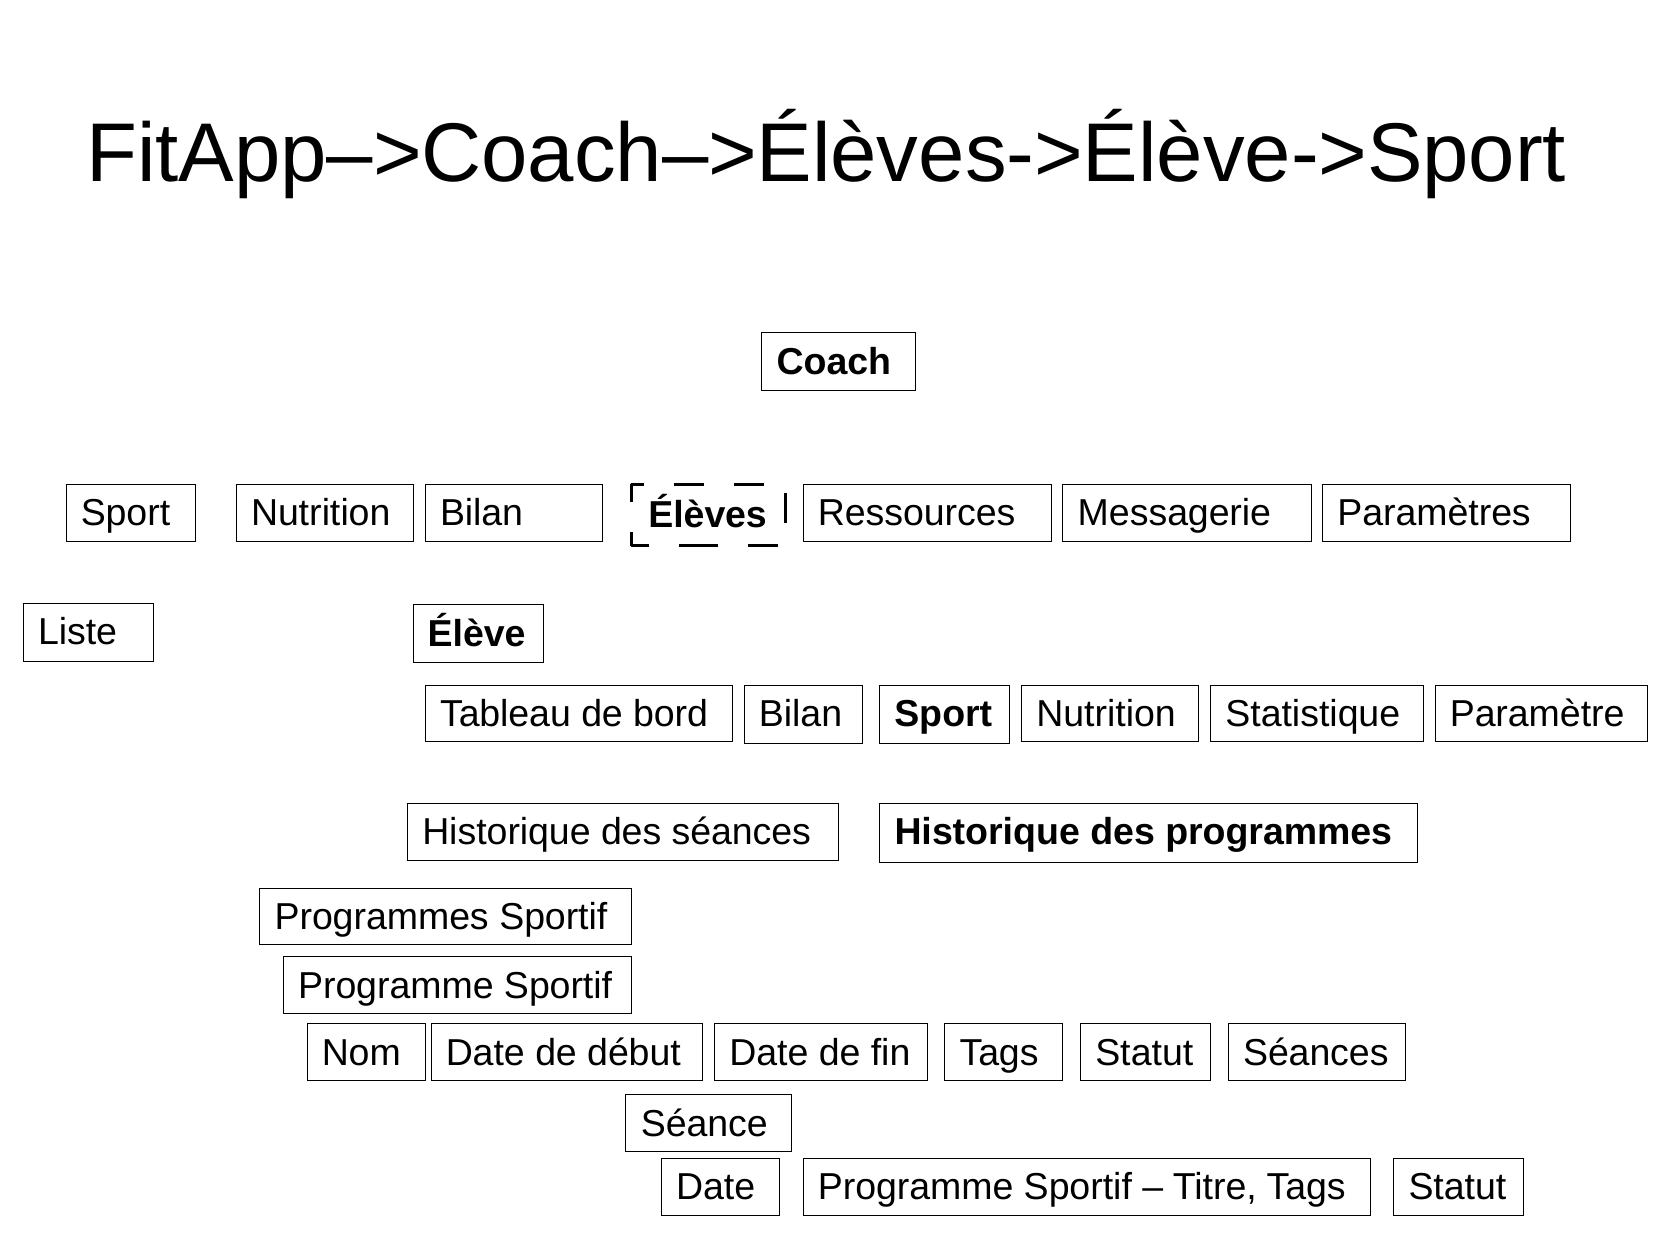

# FitApp–>Coach–>Élèves->Élève->Sport
Coach
Sport
Nutrition
Bilan
Ressources
Messagerie
Paramètres
Élèves
Liste
Élève
Tableau de bord
Bilan
Sport
Nutrition
Statistique
Paramètre
Historique des séances
Historique des programmes
Programmes Sportif
Programme Sportif
Nom
Date de début
Date de fin
Tags
Statut
Séances
Séance
Date
Programme Sportif – Titre, Tags
Statut